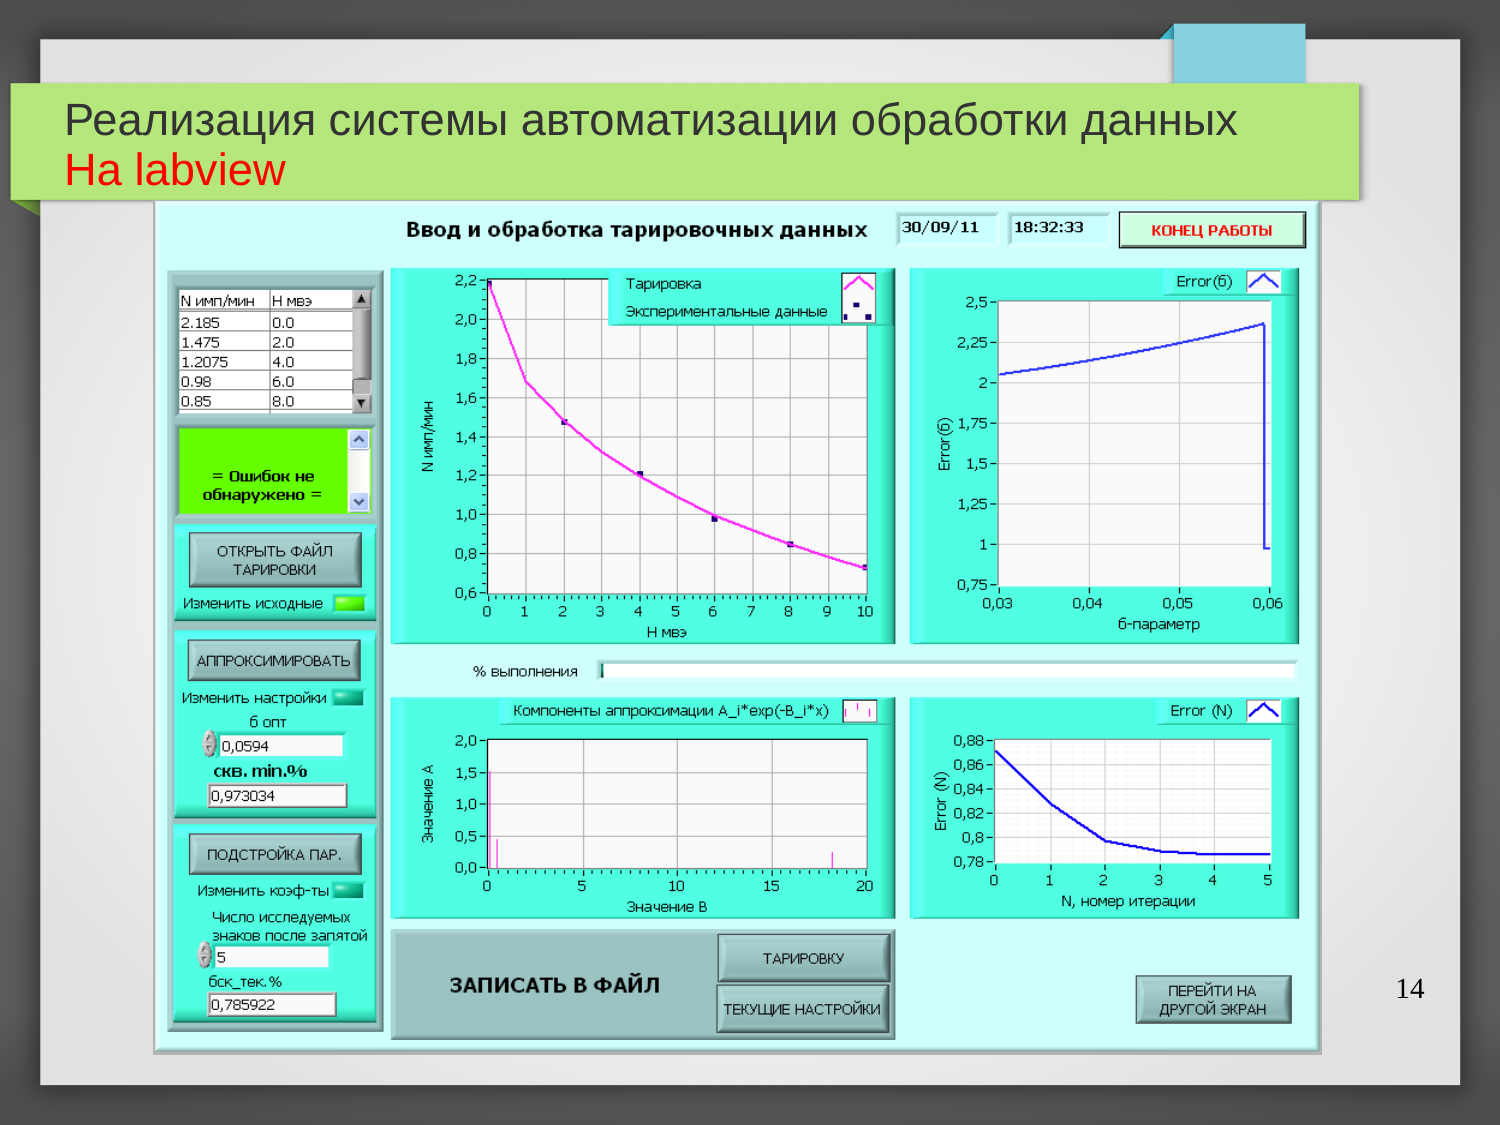

# Реализация системы автоматизации обработки данных На labview
14